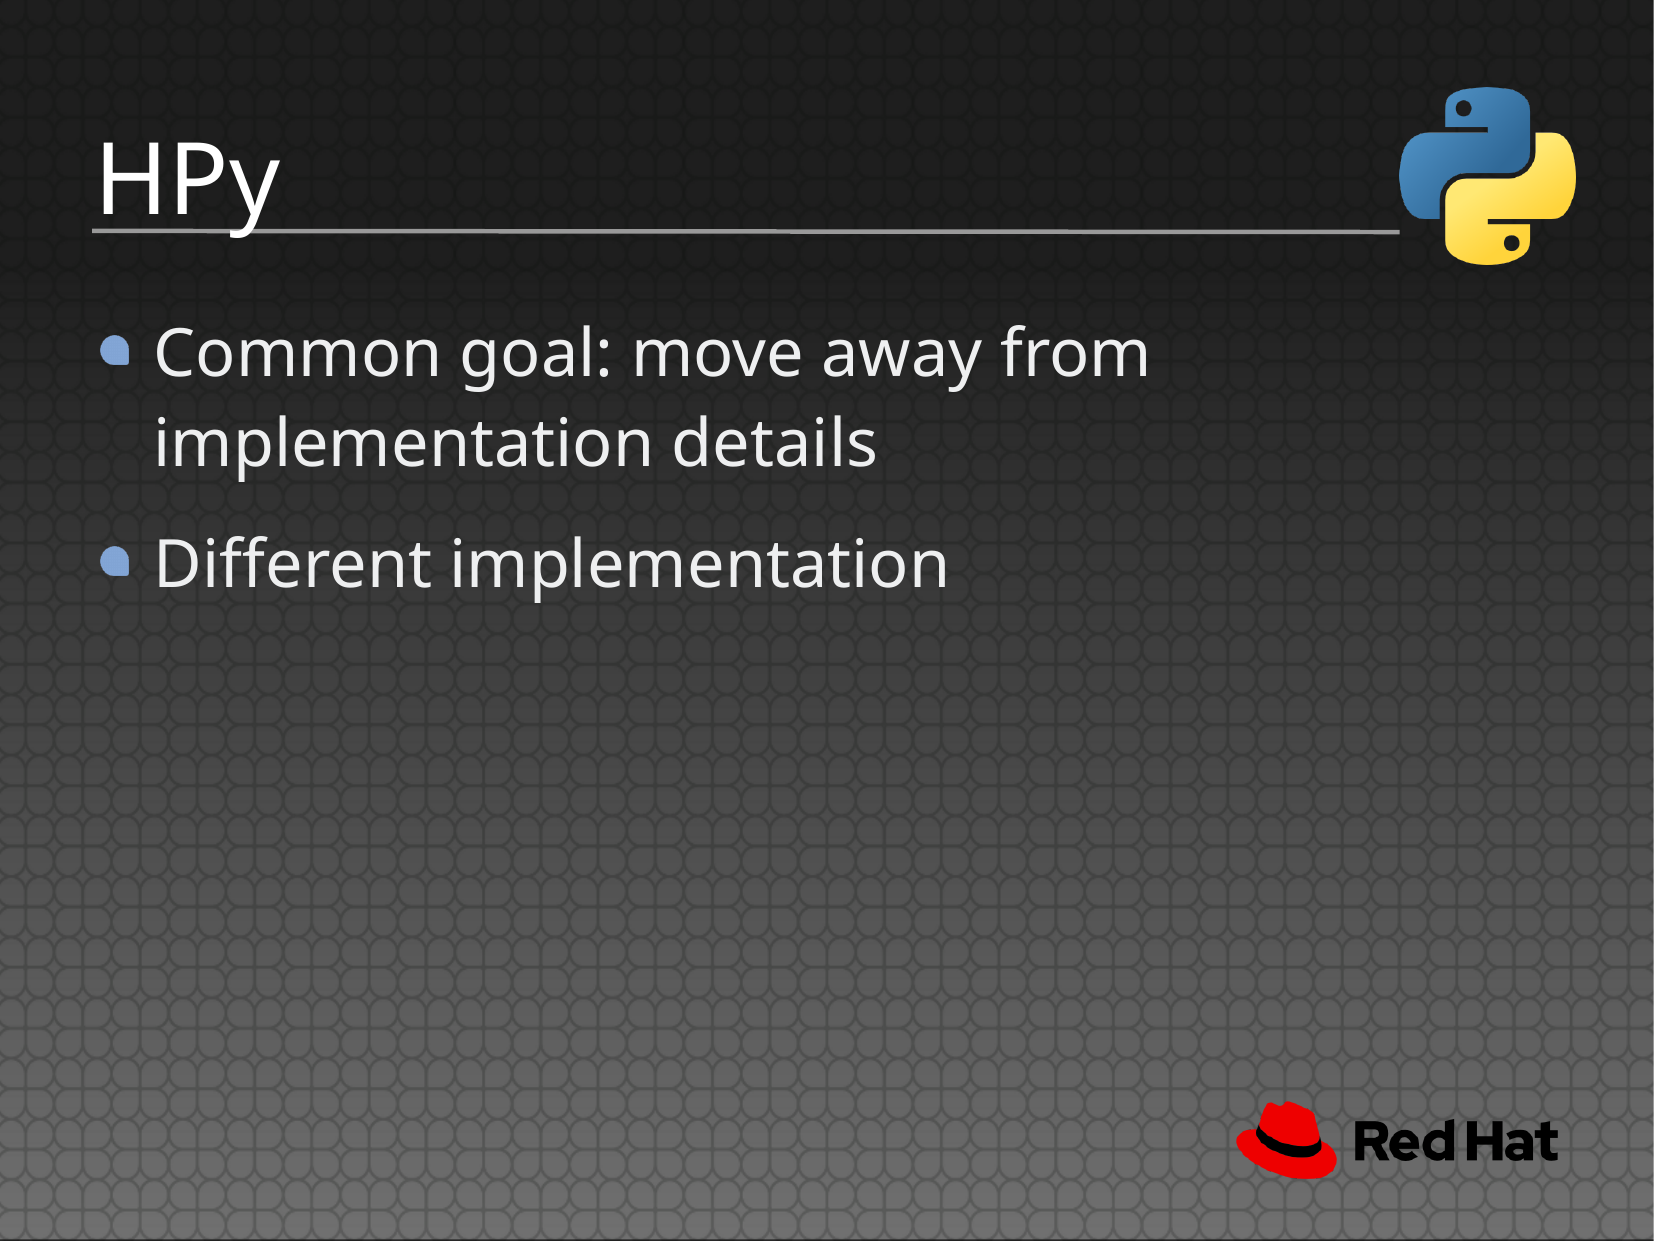

HPy
# Common goal: move away from implementation details
Different implementation